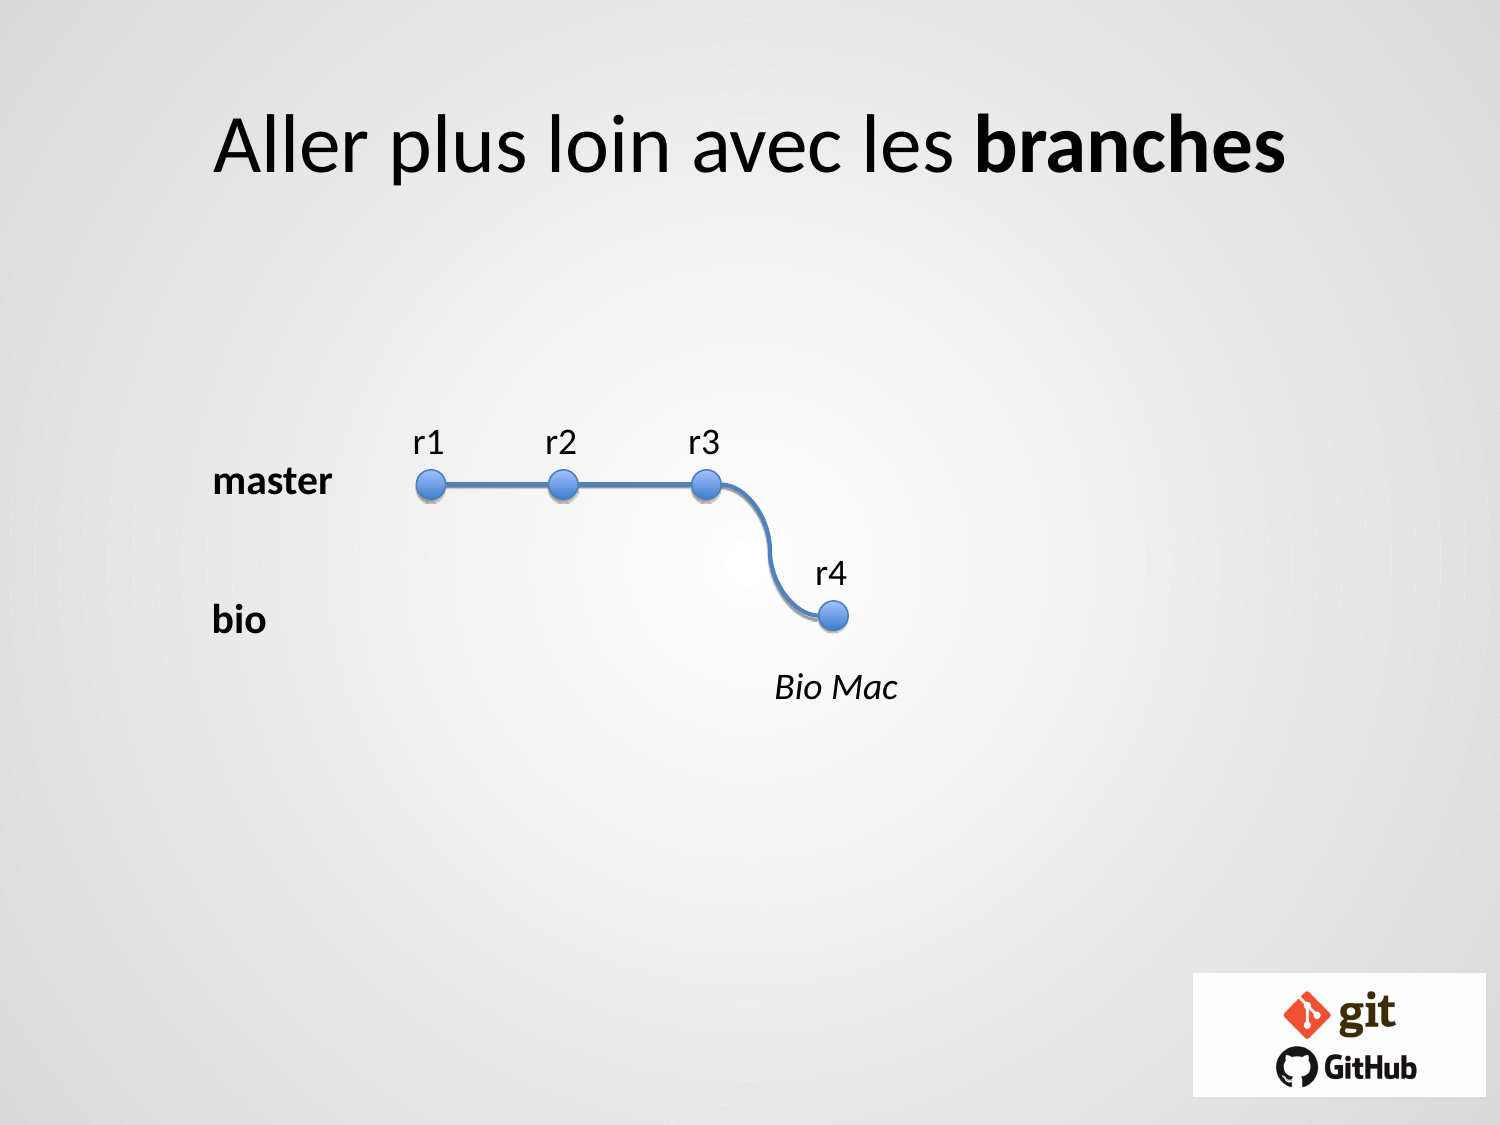

# Aller plus loin avec les branches
r1
r2
r3
master
r4
bio
Bio Mac